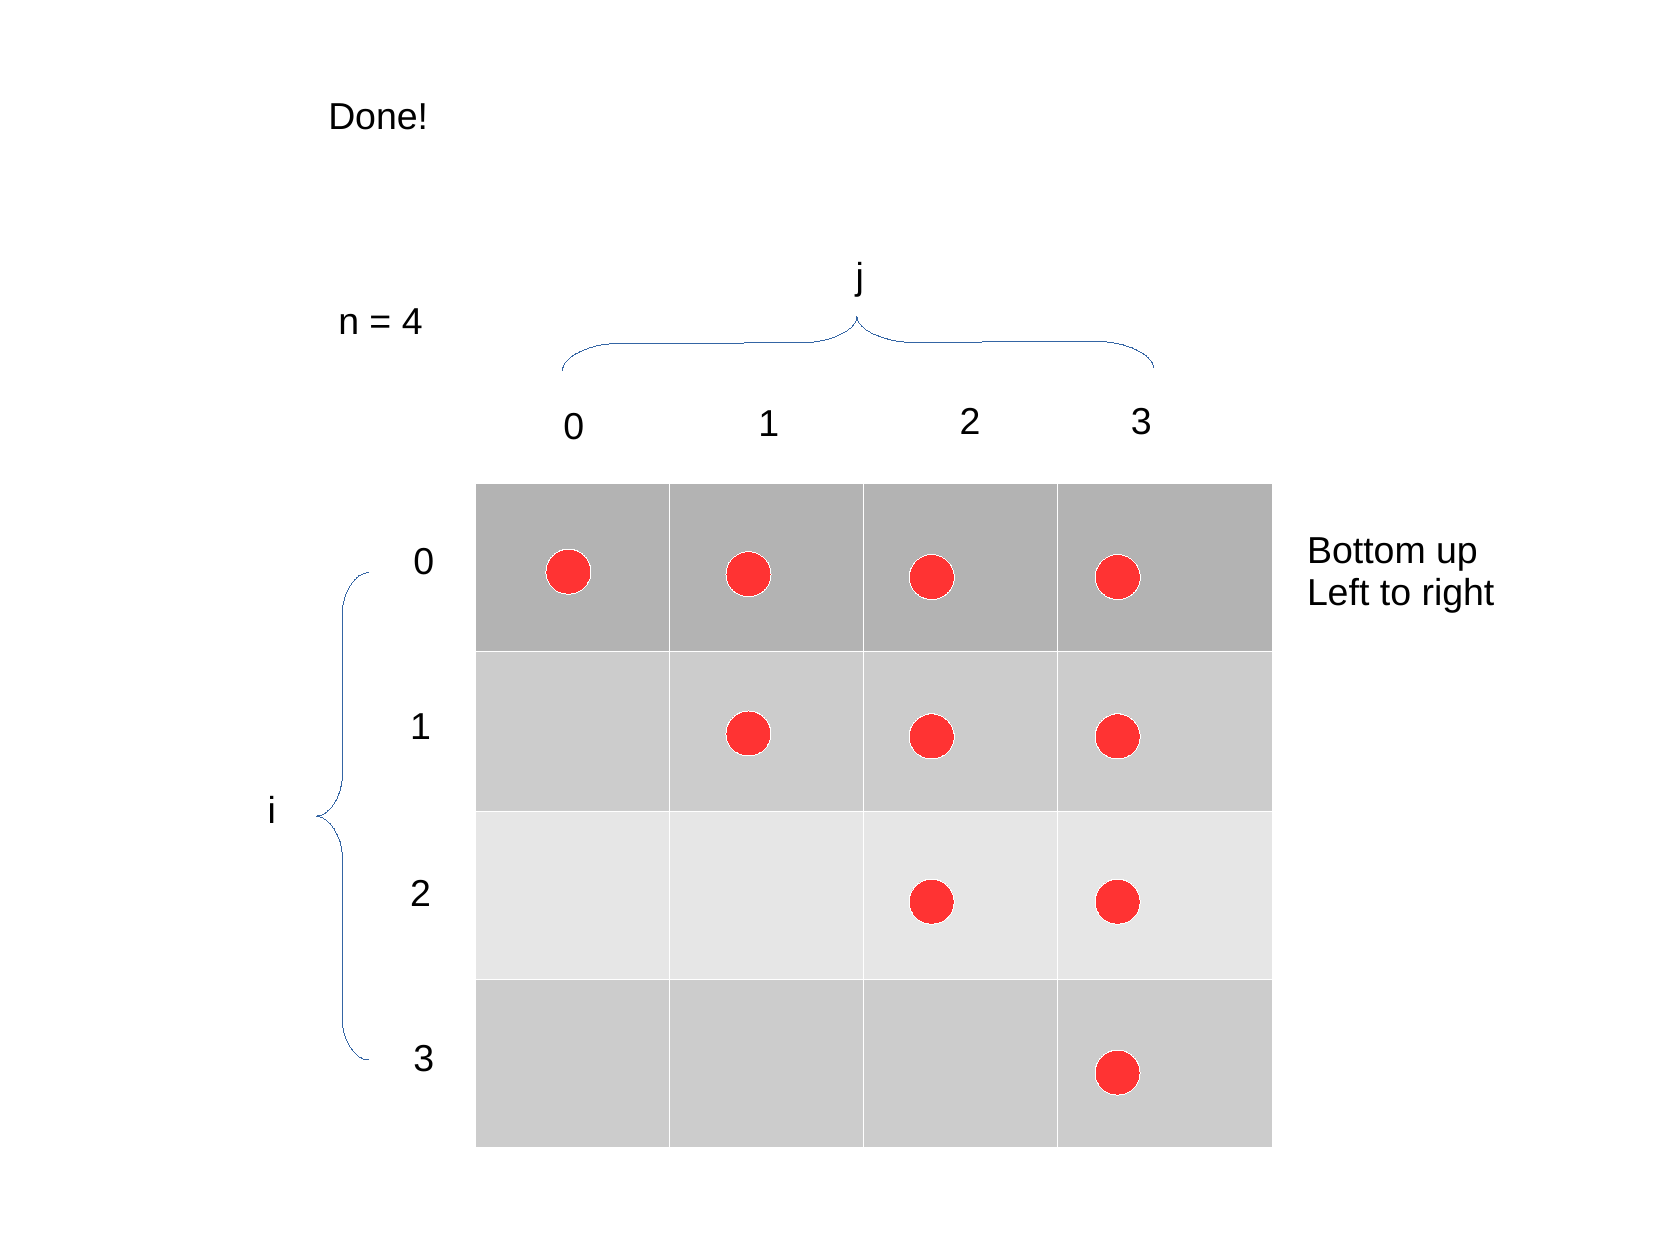

Done!
j
n = 4
2
3
1
0
| | | | |
| --- | --- | --- | --- |
| | | | |
| | | | |
| | | | |
Bottom up
Left to right
0
1
i
2
3